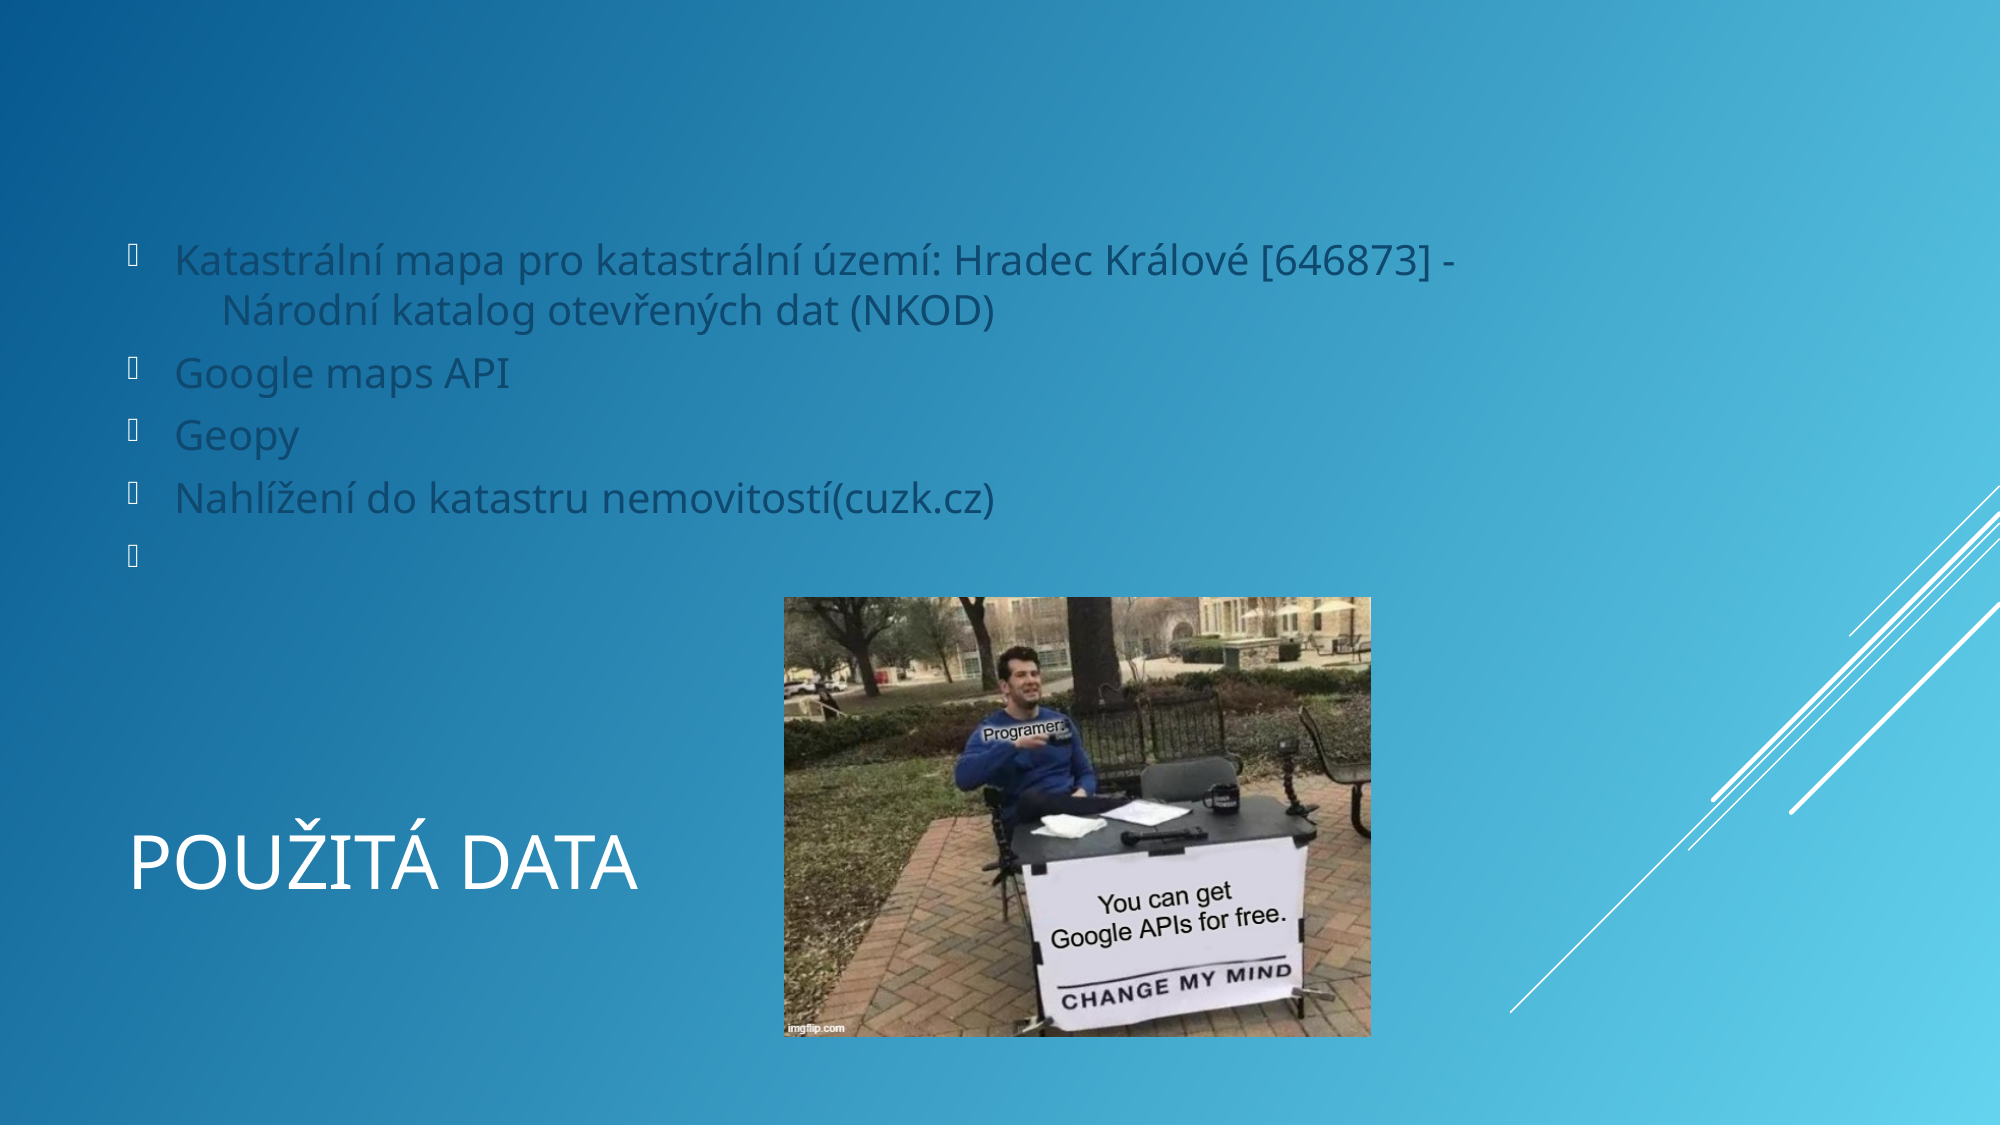

Katastrální mapa pro katastrální území: Hradec Králové [646873] - Národní katalog otevřených dat (NKOD)
Google maps API
Geopy
Nahlížení do katastru nemovitostí(cuzk.cz)
# Použitá data